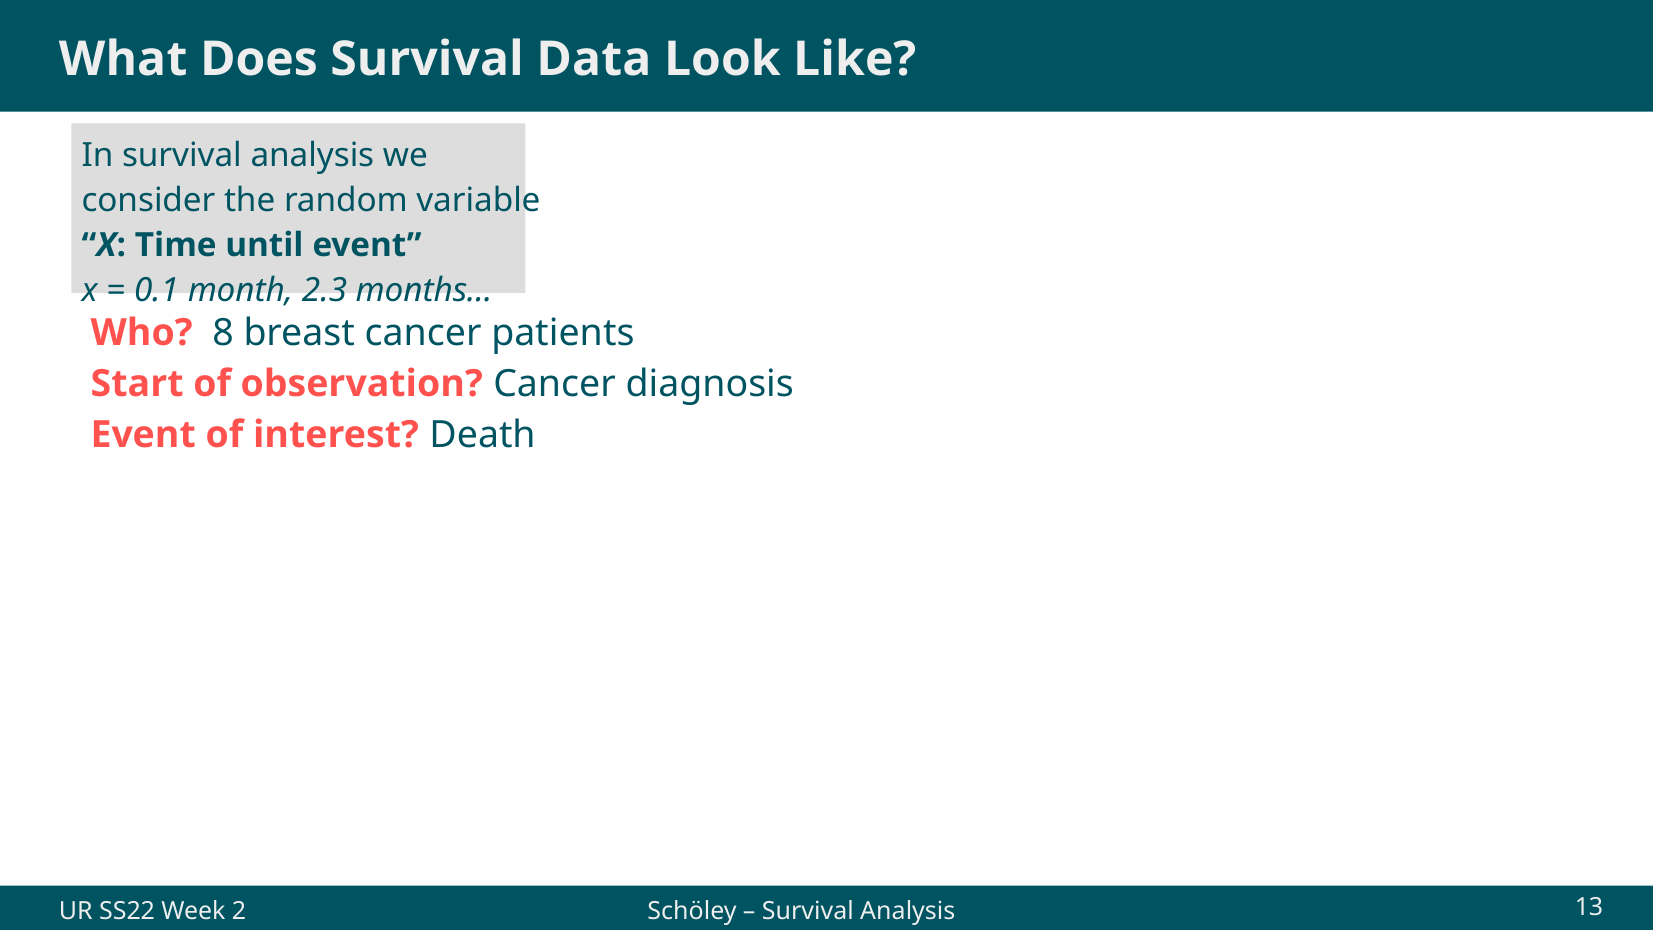

# What Does Survival Data Look Like?
In survival analysis we
consider the random variable
“X: Time until event”
x = 0.1 month, 2.3 months…
Who? 8 breast cancer patients
Start of observation? Cancer diagnosis
Event of interest? Death
13
UR SS22 Week 2
Schöley – Survival Analysis